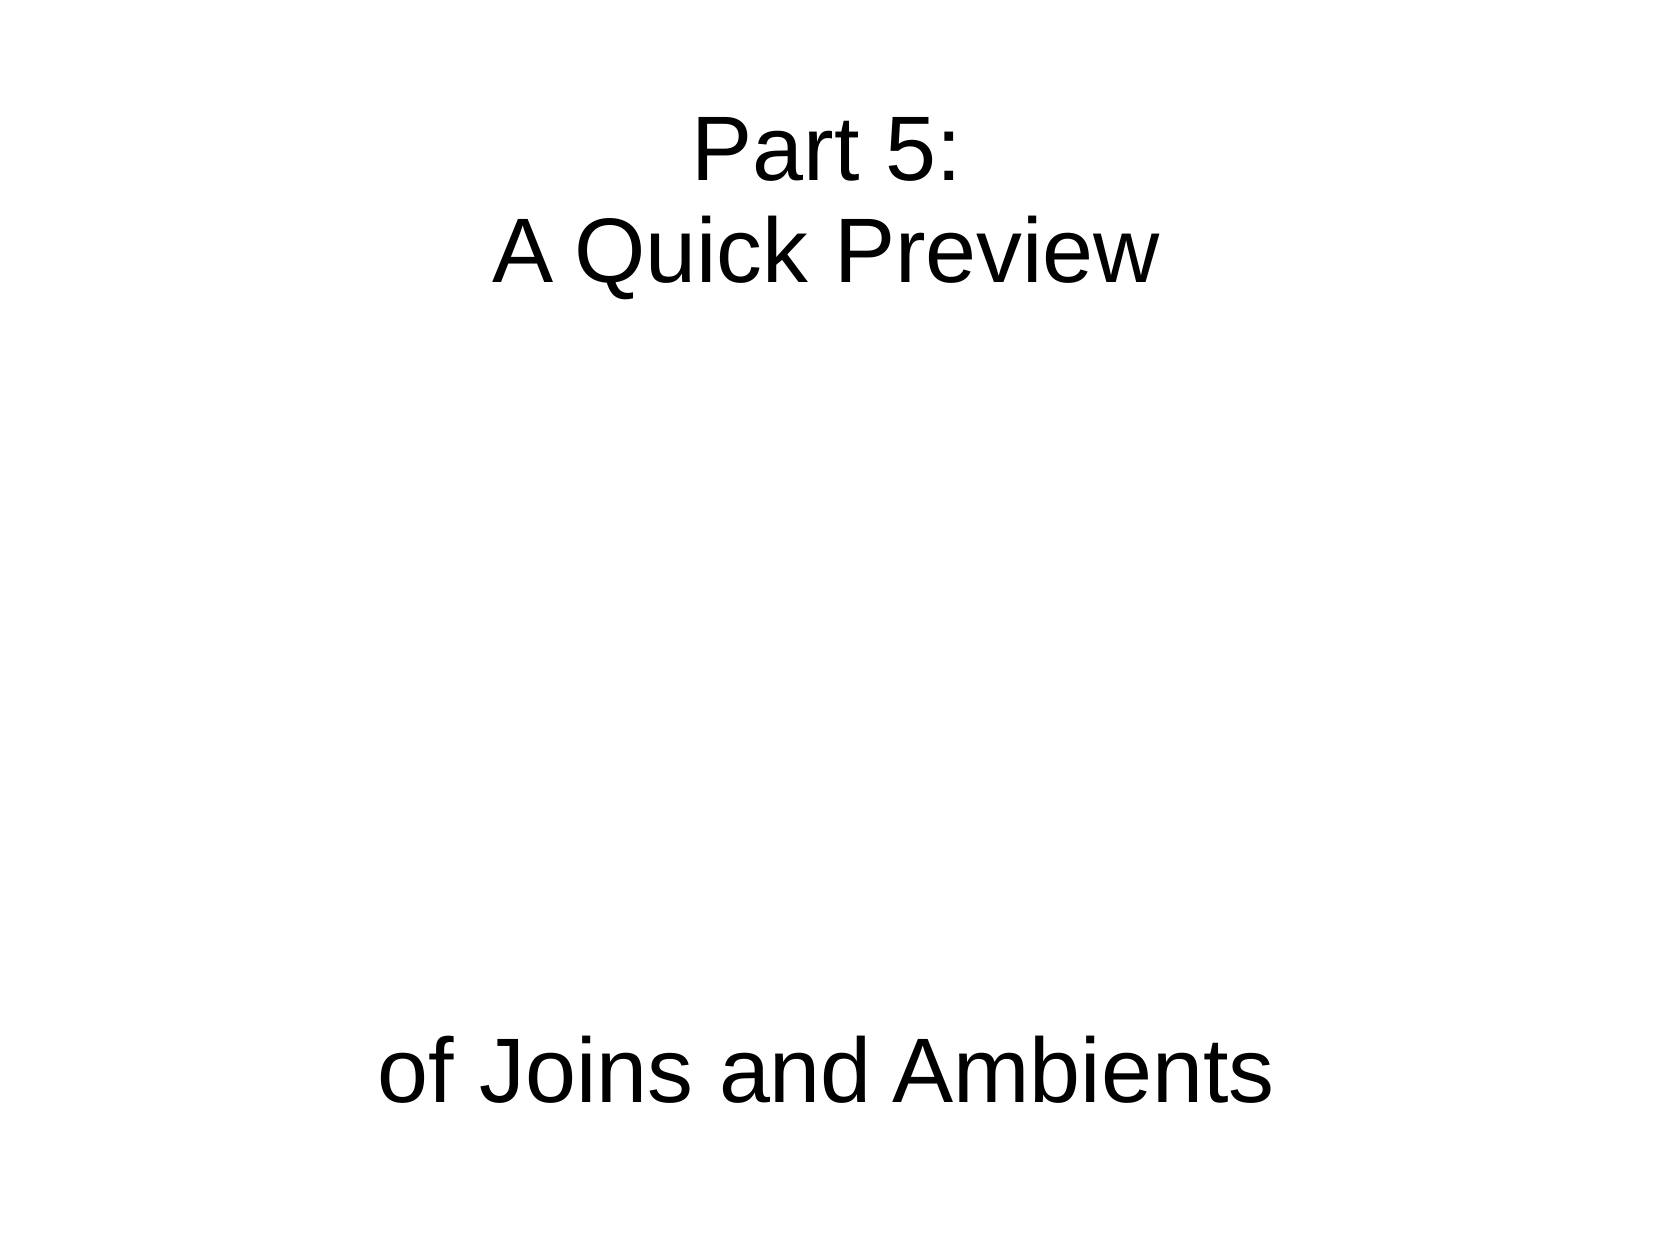

# Part 5: A Quick Preview of Joins and Ambients